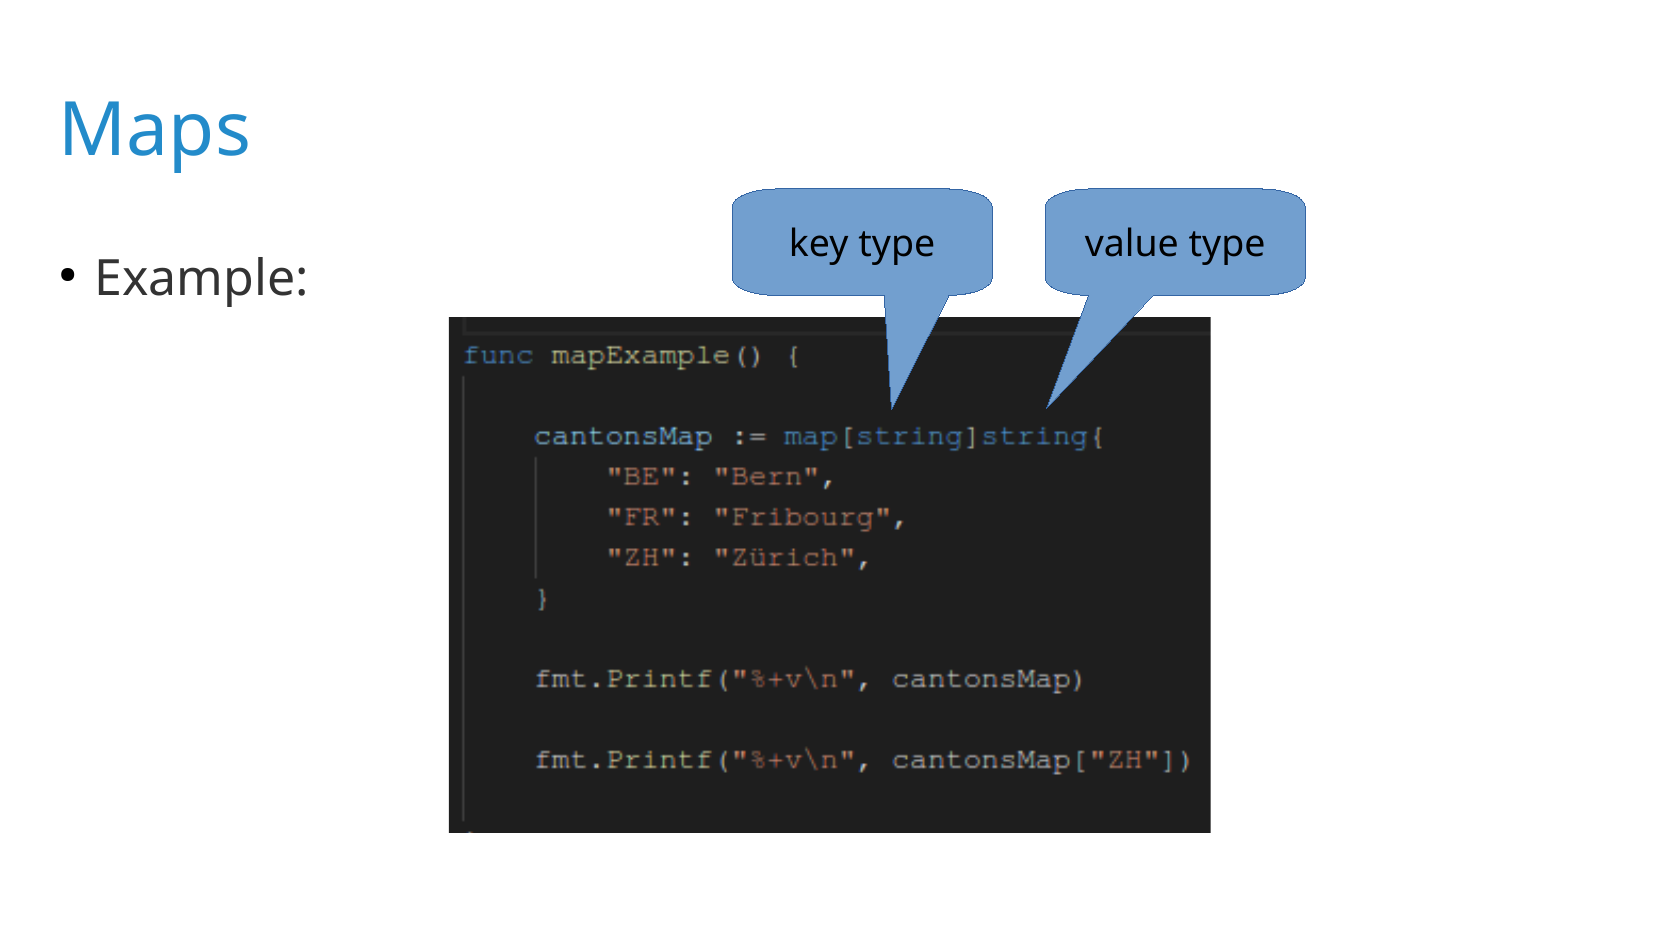

# Maps
key type
value type
Example: